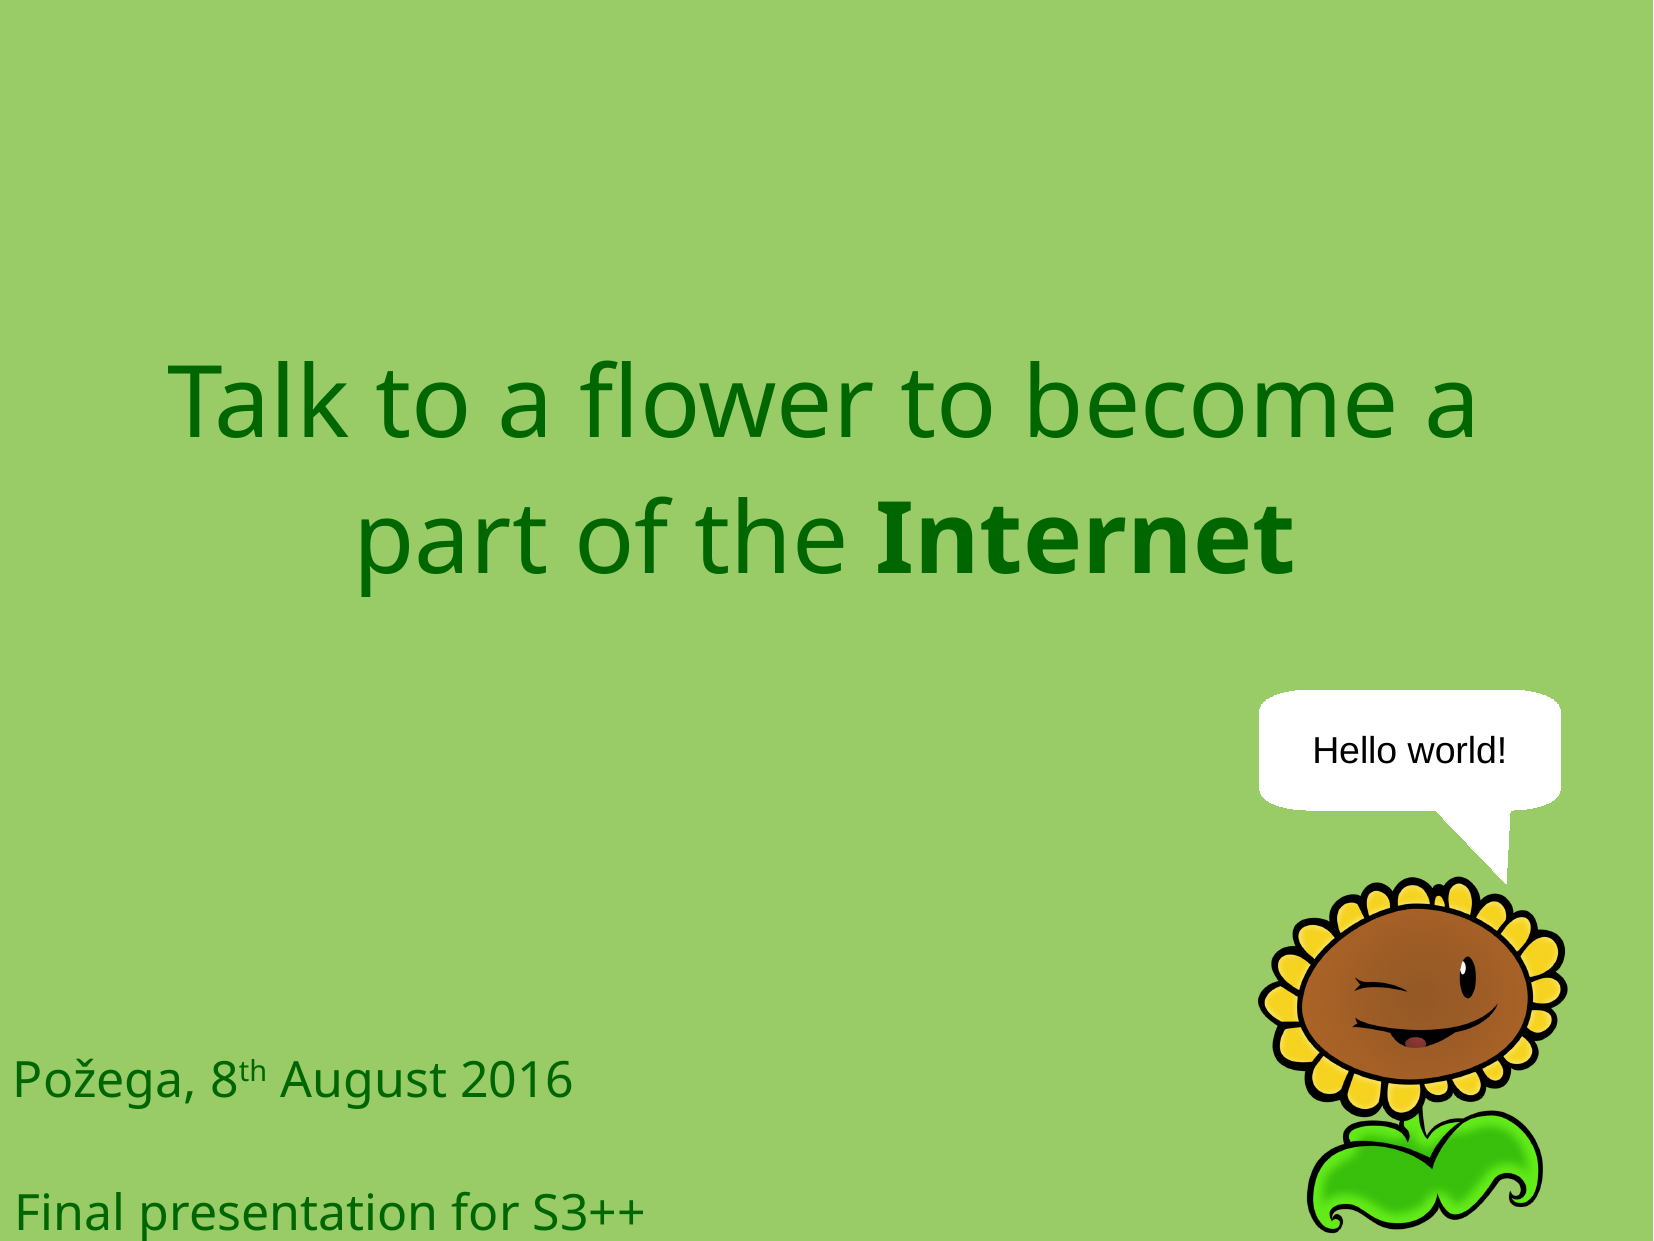

# Talk to a flower to become a part of the Internet
Hello world!
Požega, 8th August 2016
Final presentation for S3++ 2016